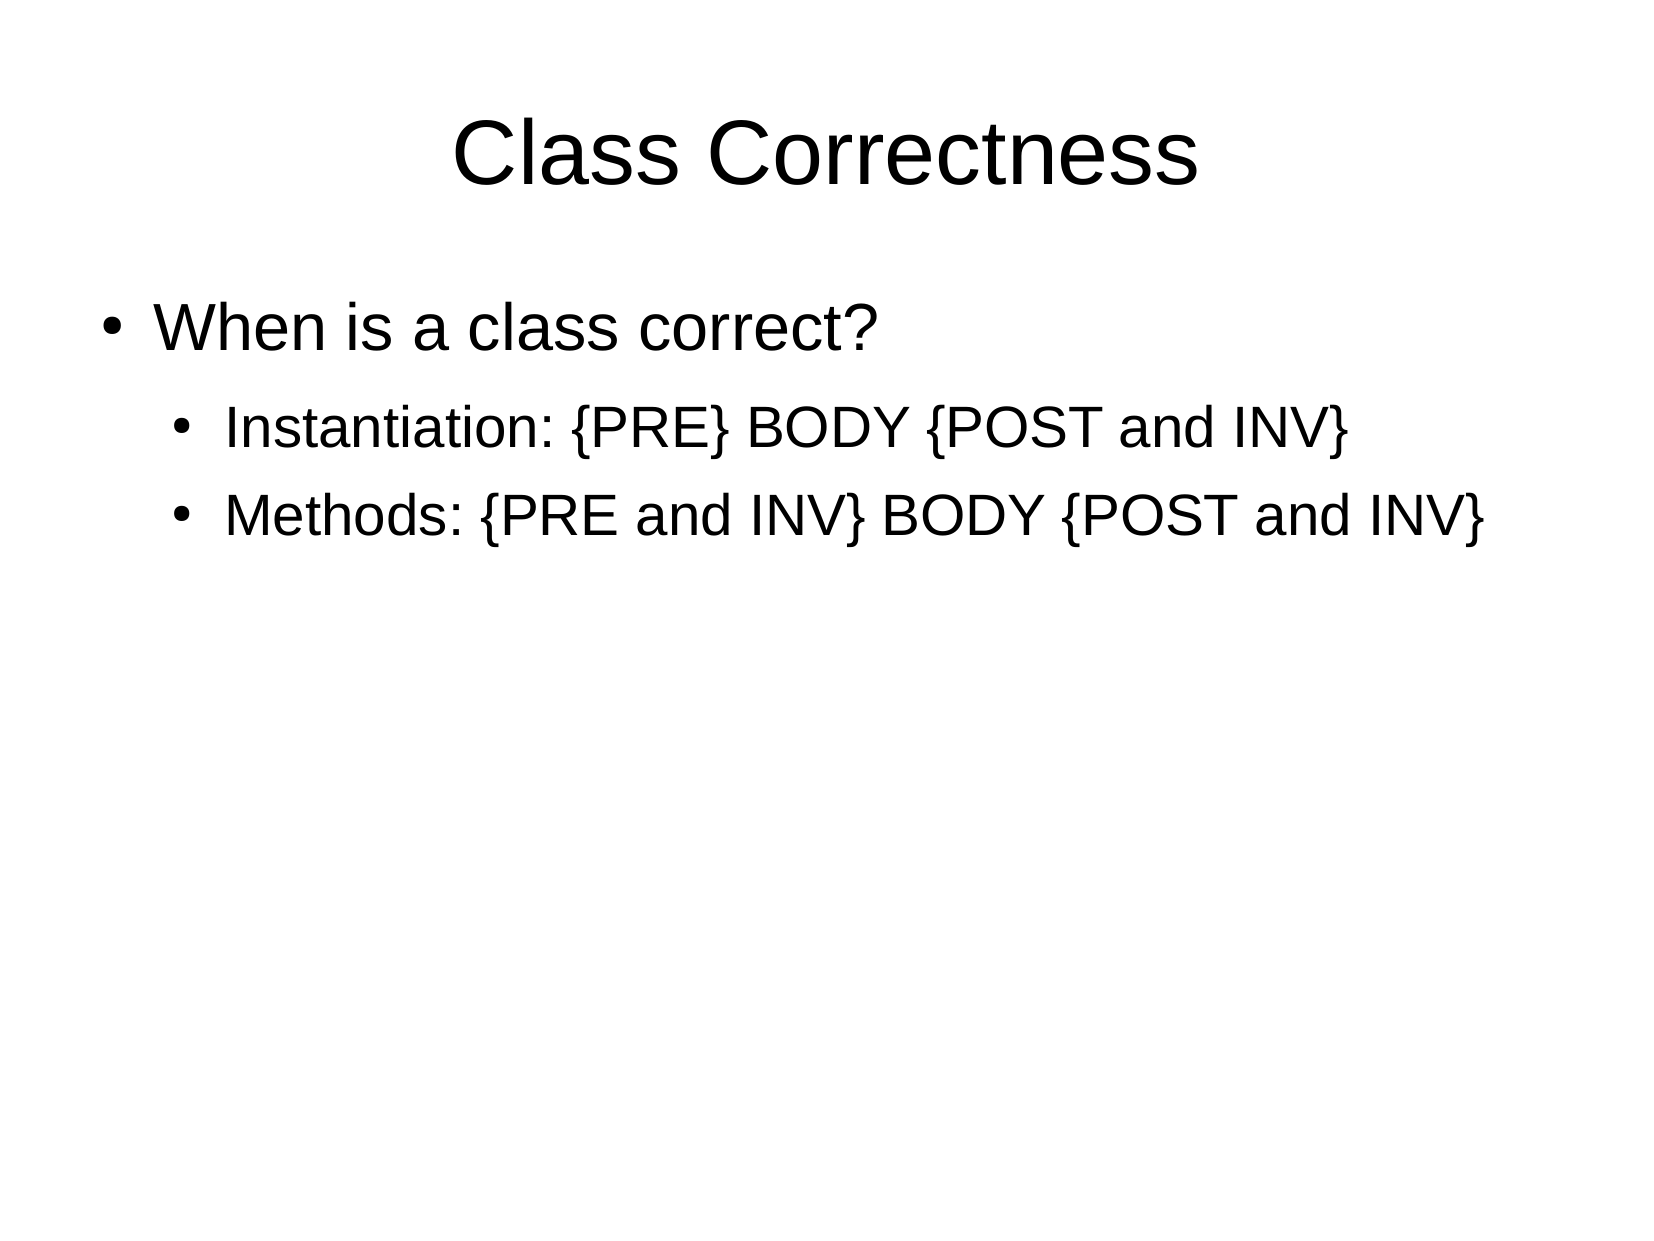

# Class Correctness
When is a class correct?
Instantiation: {PRE} BODY {POST and INV}
Methods: {PRE and INV} BODY {POST and INV}